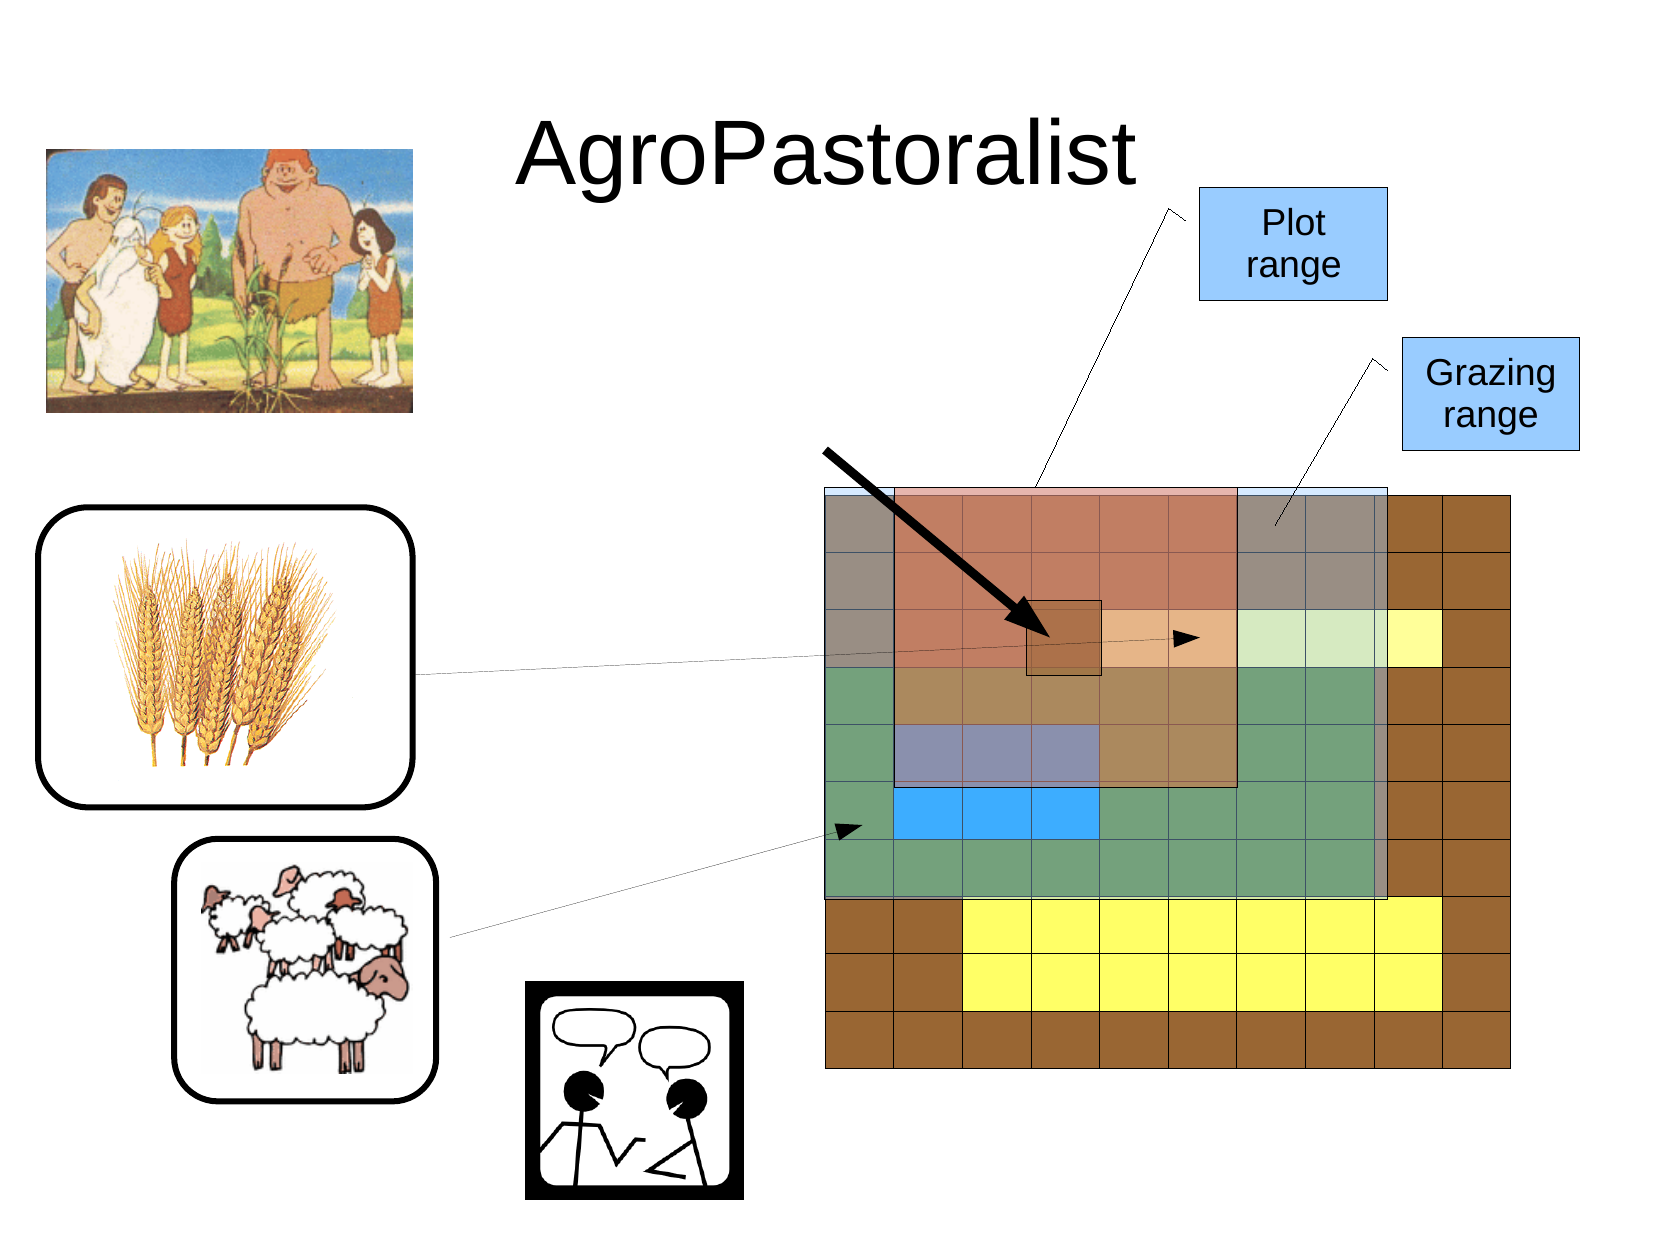

# AgroPastoralist
Plot
range
Grazing
range
| | | | | | | | | | |
| --- | --- | --- | --- | --- | --- | --- | --- | --- | --- |
| | | | | | | | | | |
| | | | | | | | | | |
| | | | | | | | | | |
| | | | | | | | | | |
| | | | | | | | | | |
| | | | | | | | | | |
| | | | | | | | | | |
| | | | | | | | | | |
| | | | | | | | | | |